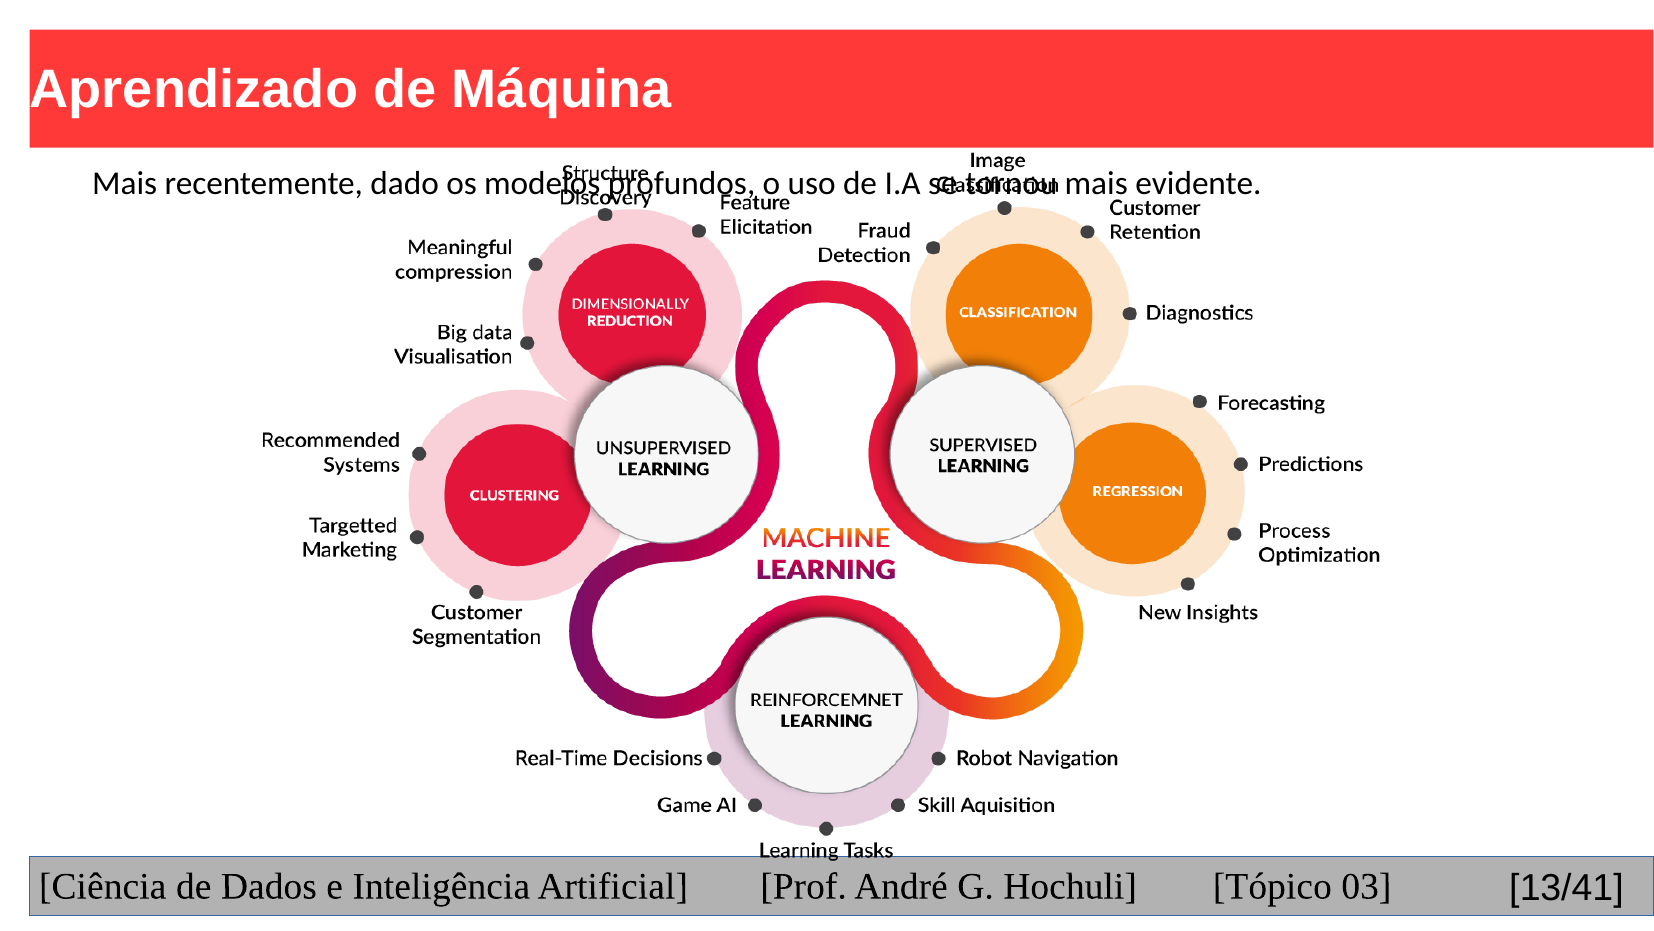

# Aprendizado de Máquina
Mais recentemente, dado os modelos profundos, o uso de I.A se tornou mais evidente.